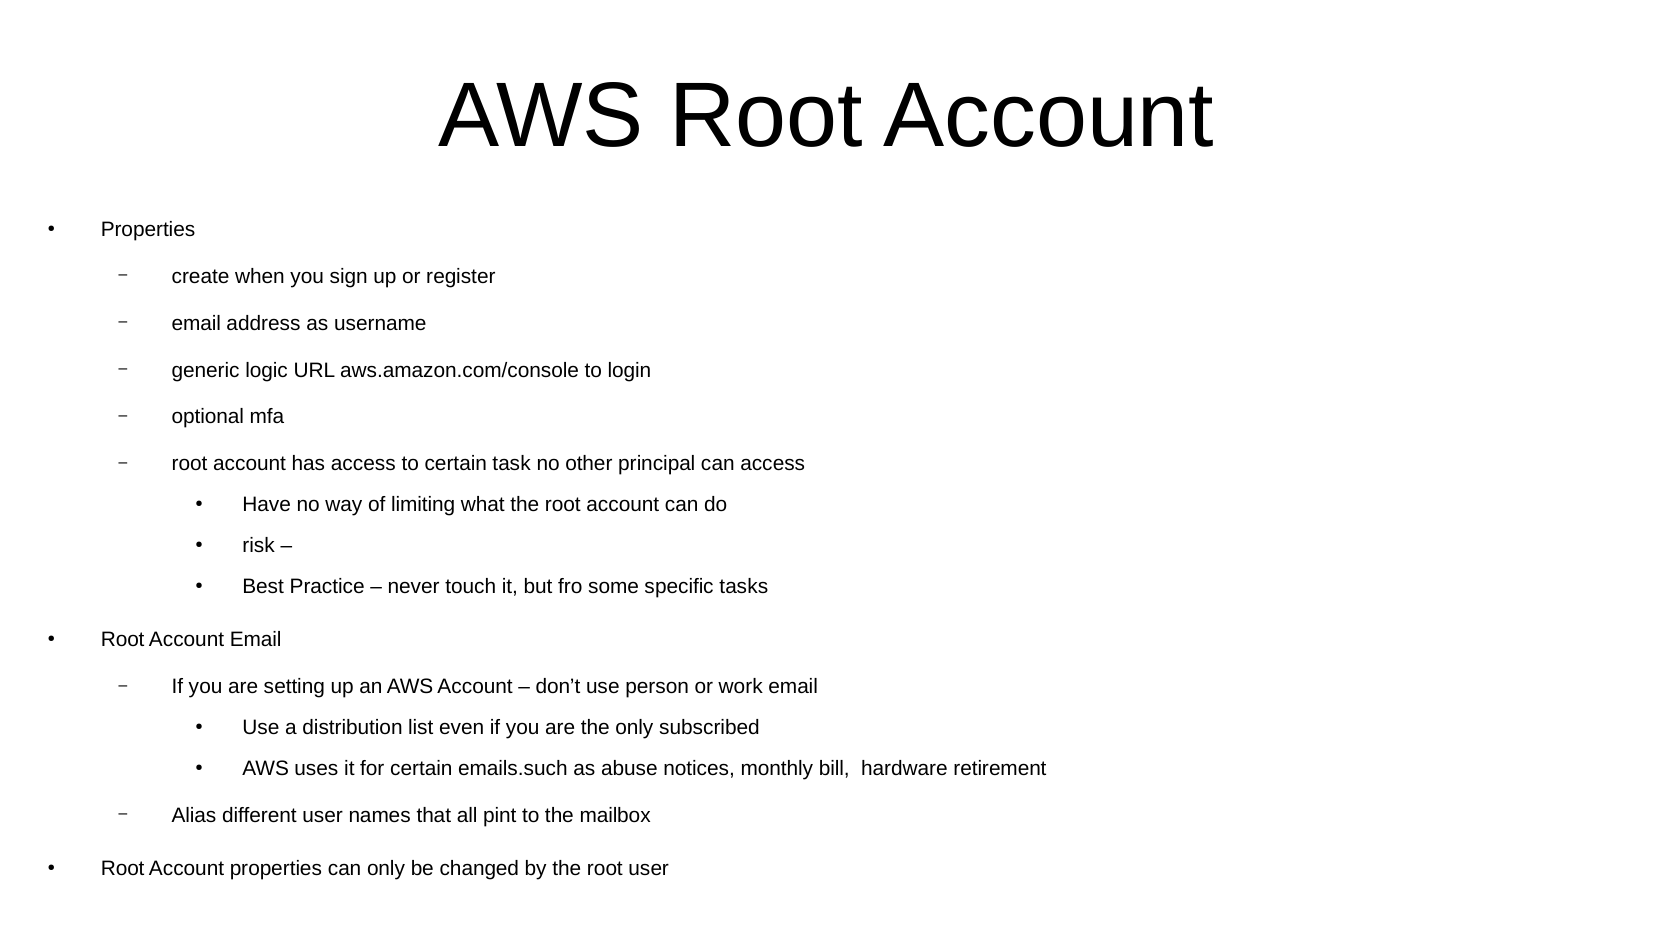

# AWS Root Account
Properties
create when you sign up or register
email address as username
generic logic URL aws.amazon.com/console to login
optional mfa
root account has access to certain task no other principal can access
Have no way of limiting what the root account can do
risk –
Best Practice – never touch it, but fro some specific tasks
Root Account Email
If you are setting up an AWS Account – don’t use person or work email
Use a distribution list even if you are the only subscribed
AWS uses it for certain emails.such as abuse notices, monthly bill, hardware retirement
Alias different user names that all pint to the mailbox
Root Account properties can only be changed by the root user